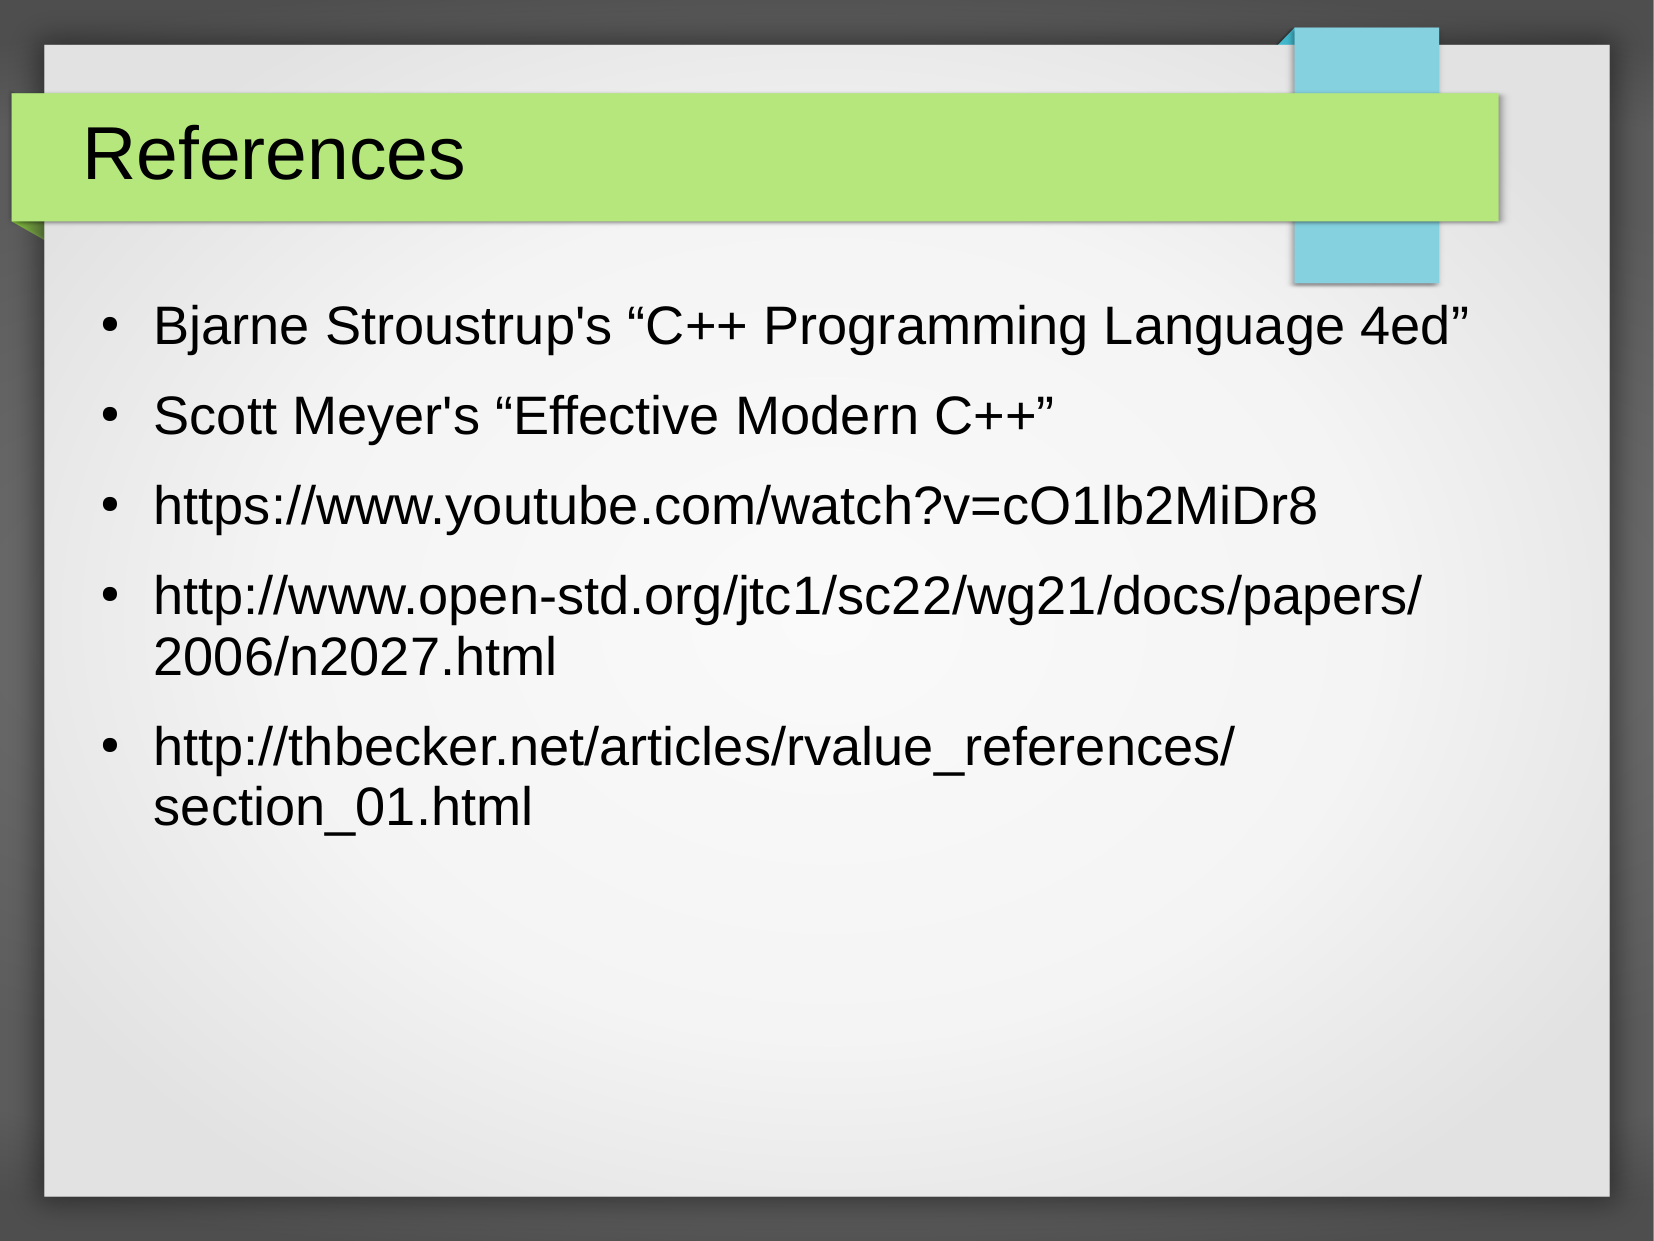

# References
Bjarne Stroustrup's “C++ Programming Language 4ed”
Scott Meyer's “Effective Modern C++”
https://www.youtube.com/watch?v=cO1lb2MiDr8
http://www.open-std.org/jtc1/sc22/wg21/docs/papers/2006/n2027.html
http://thbecker.net/articles/rvalue_references/section_01.html